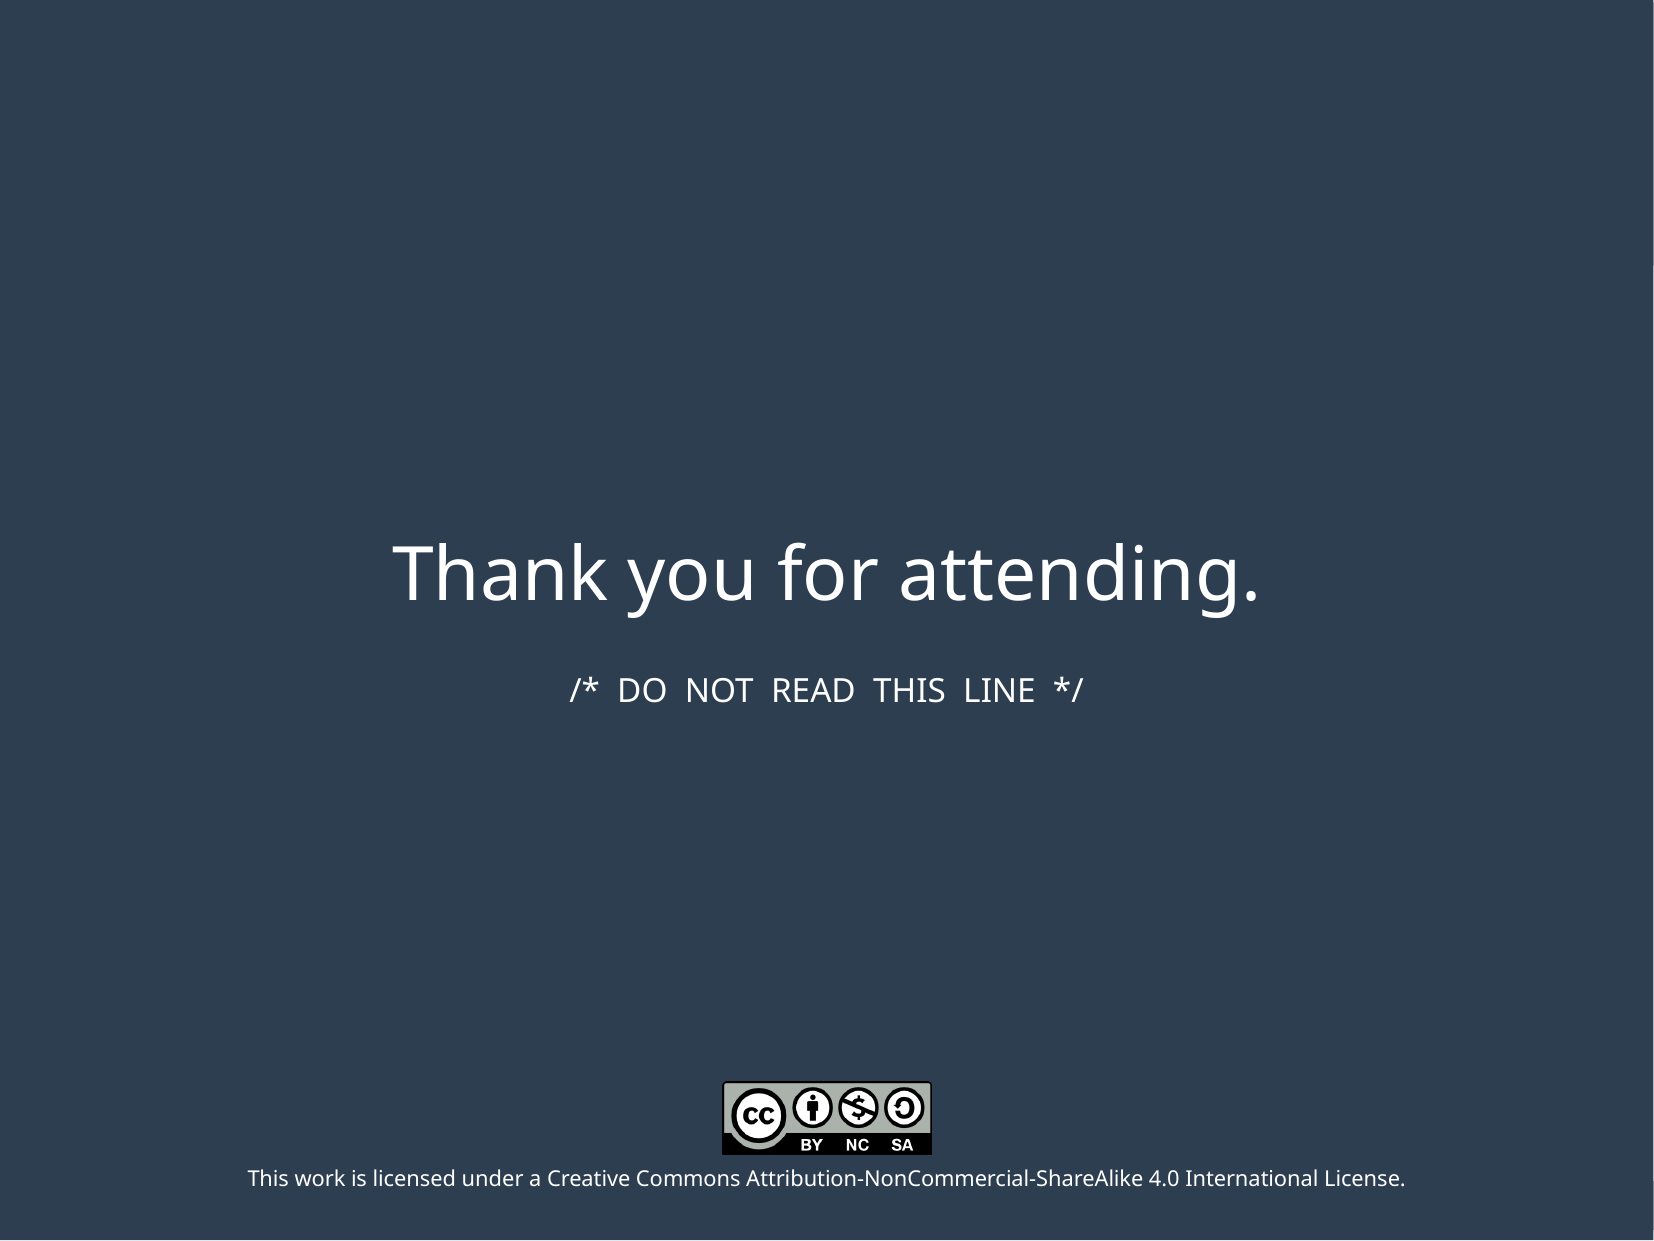

Thank you for attending.
/* DO NOT READ THIS LINE */
41
This work is licensed under a Creative Commons Attribution-NonCommercial-ShareAlike 4.0 International License.